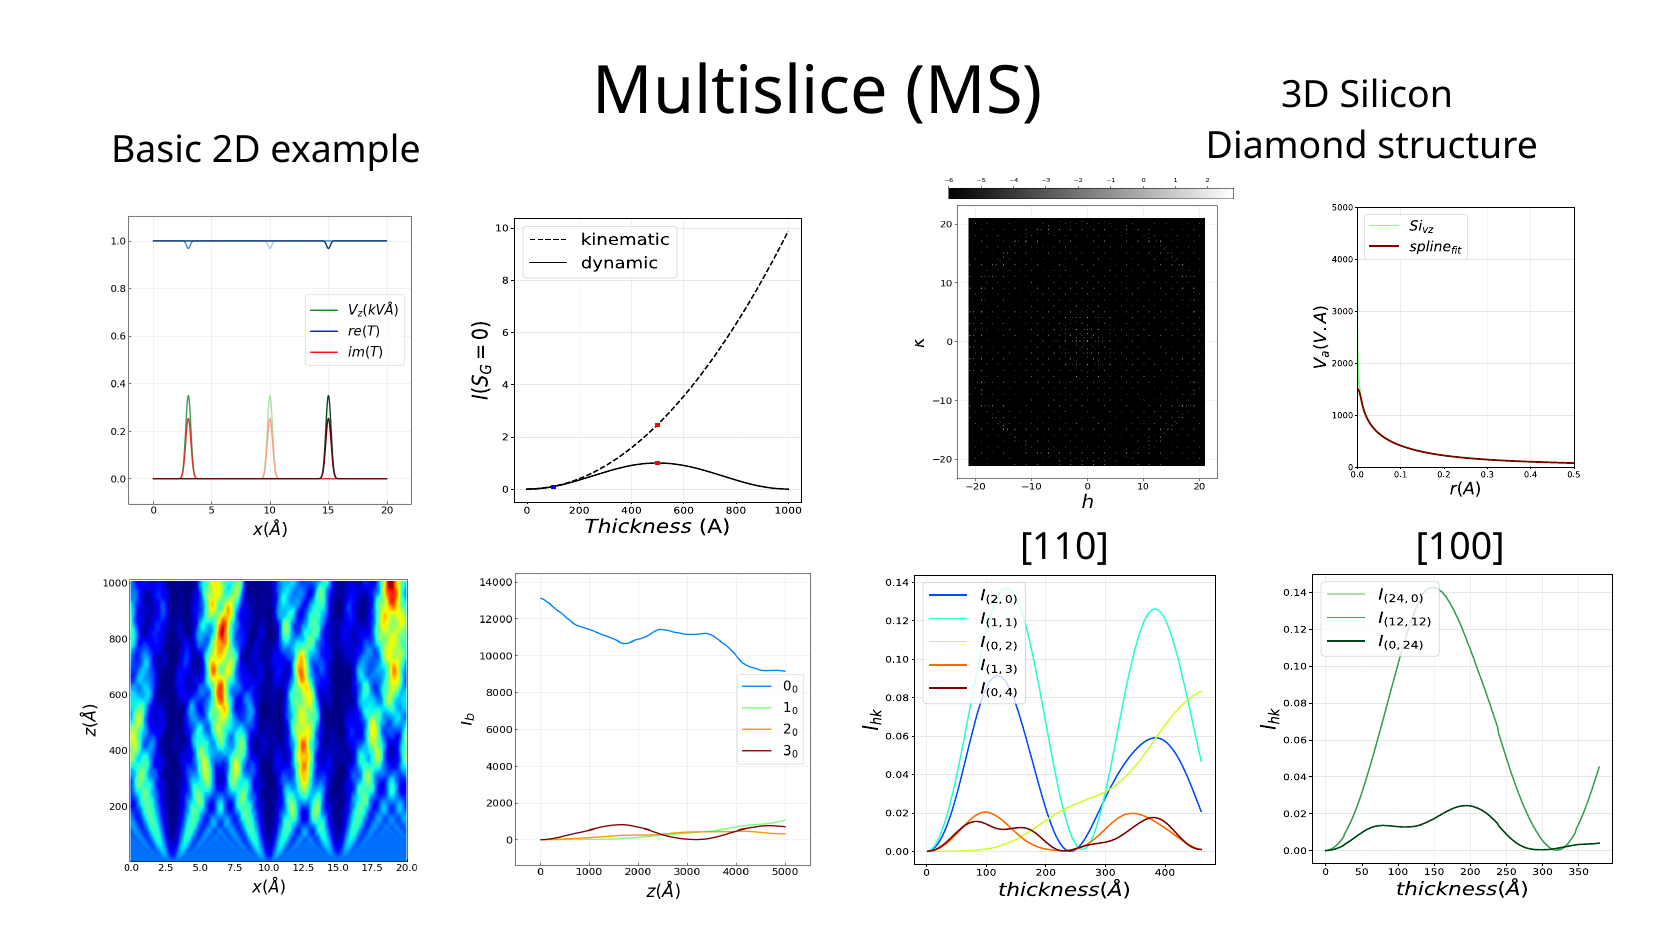

# Multislice (MS)
3D Silicon
Diamond structure
Basic 2D example
[110]
[100]